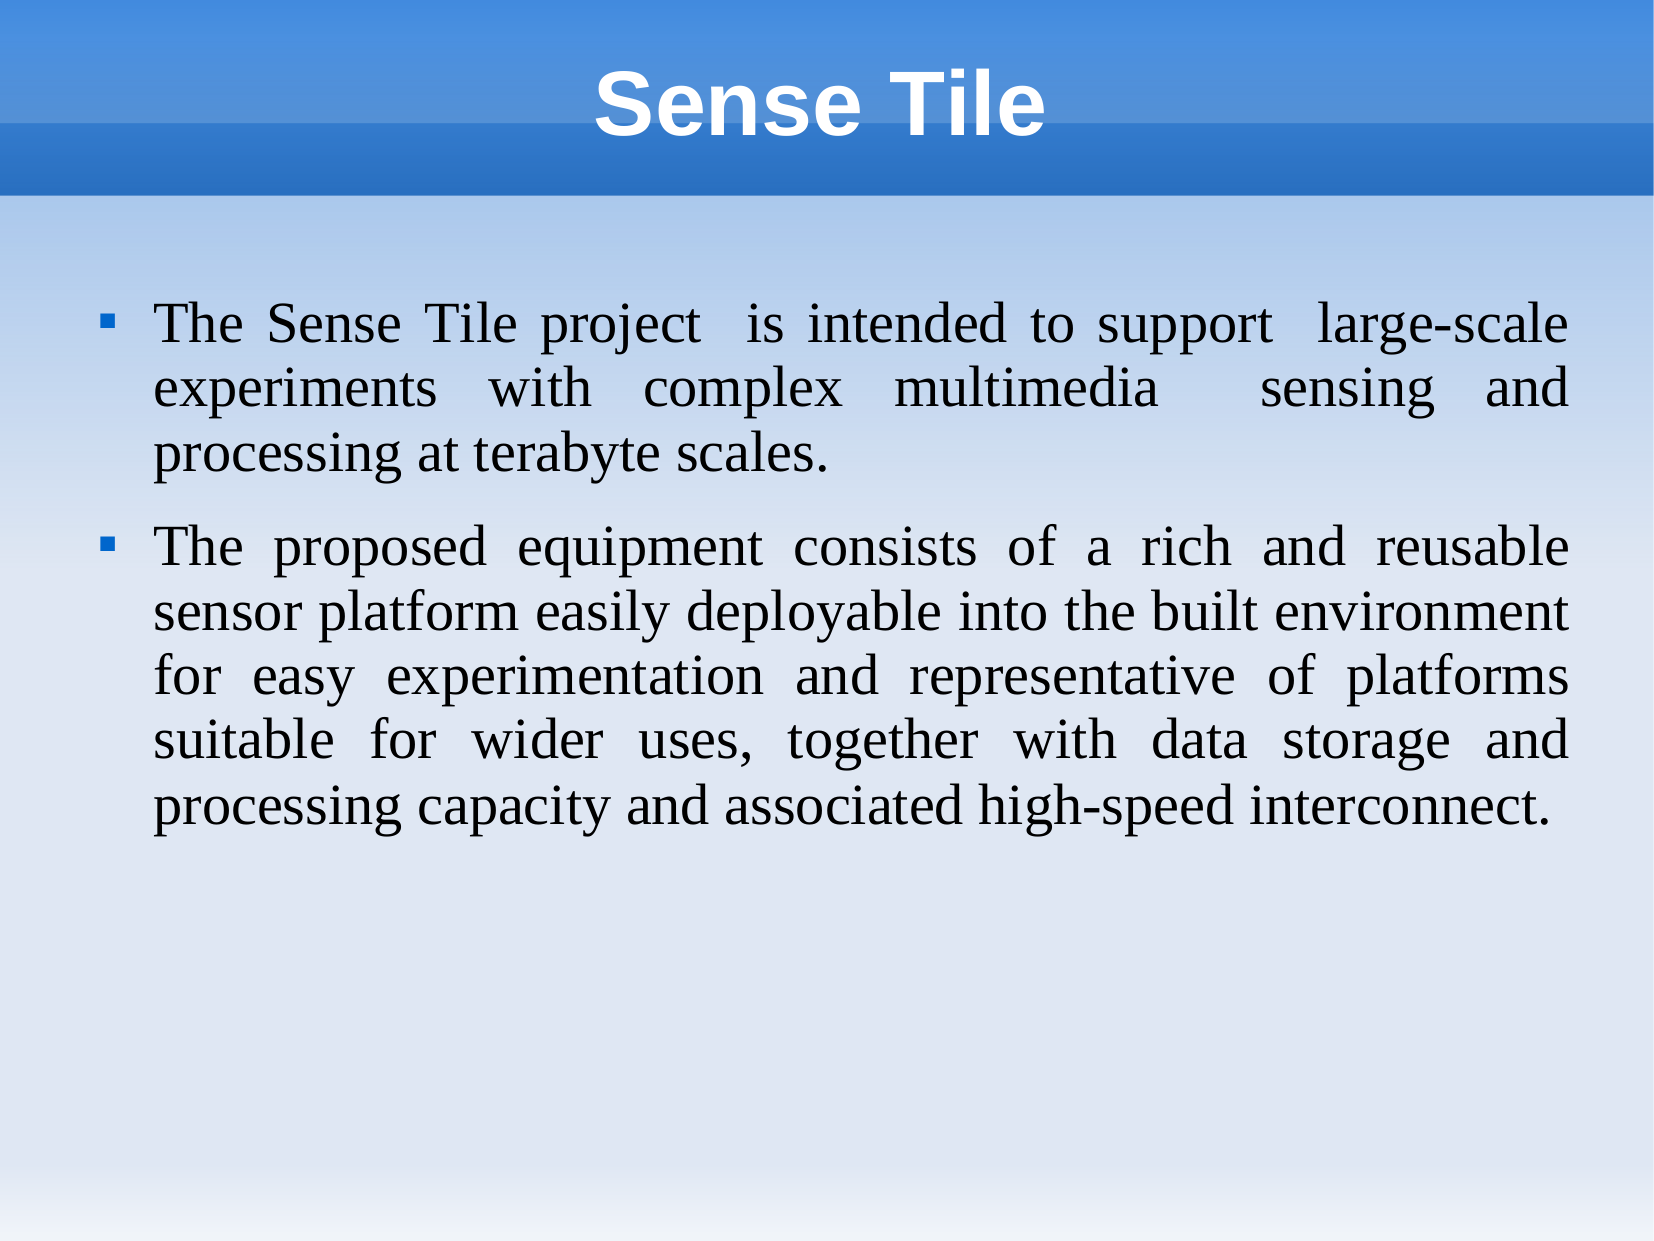

# Sense Tile
The Sense Tile project is intended to support large-scale experiments with complex multimedia sensing and processing at terabyte scales.
The proposed equipment consists of a rich and reusable sensor platform easily deployable into the built environment for easy experimentation and representative of platforms suitable for wider uses, together with data storage and processing capacity and associated high-speed interconnect.